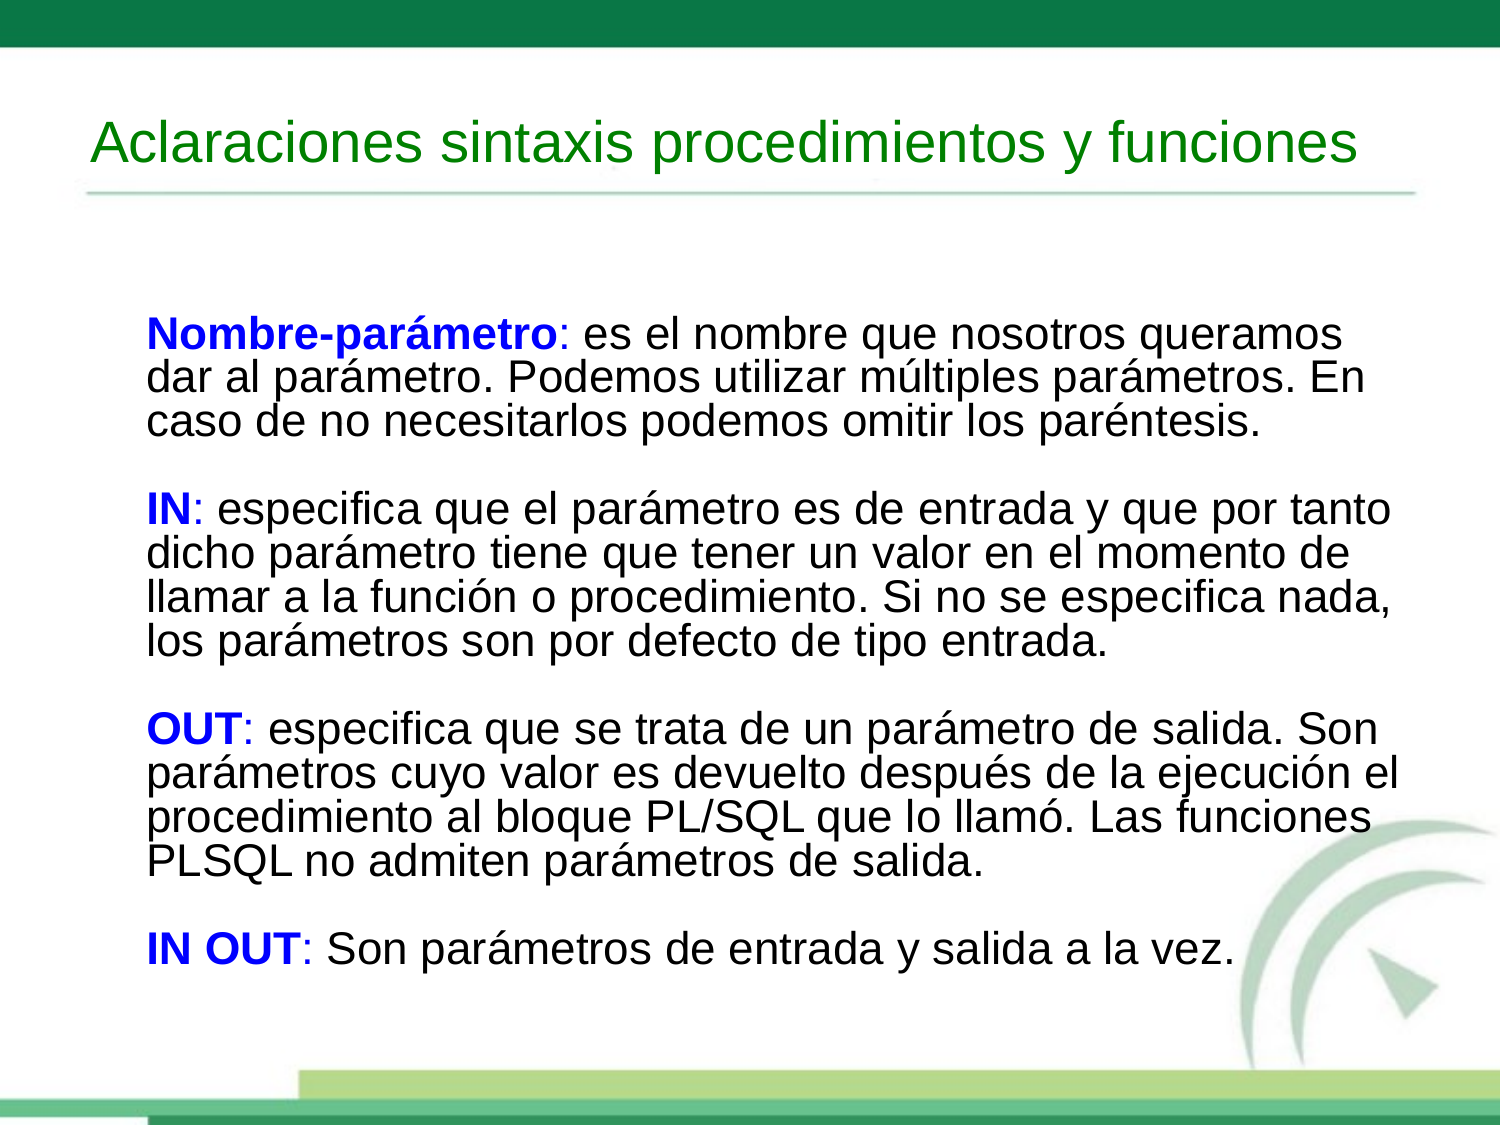

# Aclaraciones sintaxis procedimientos y funciones
Nombre-parámetro: es el nombre que nosotros queramos dar al parámetro. Podemos utilizar múltiples parámetros. En caso de no necesitarlos podemos omitir los paréntesis.
IN: especifica que el parámetro es de entrada y que por tanto dicho parámetro tiene que tener un valor en el momento de llamar a la función o procedimiento. Si no se especifica nada, los parámetros son por defecto de tipo entrada.
OUT: especifica que se trata de un parámetro de salida. Son parámetros cuyo valor es devuelto después de la ejecución el procedimiento al bloque PL/SQL que lo llamó. Las funciones PLSQL no admiten parámetros de salida.
IN OUT: Son parámetros de entrada y salida a la vez.